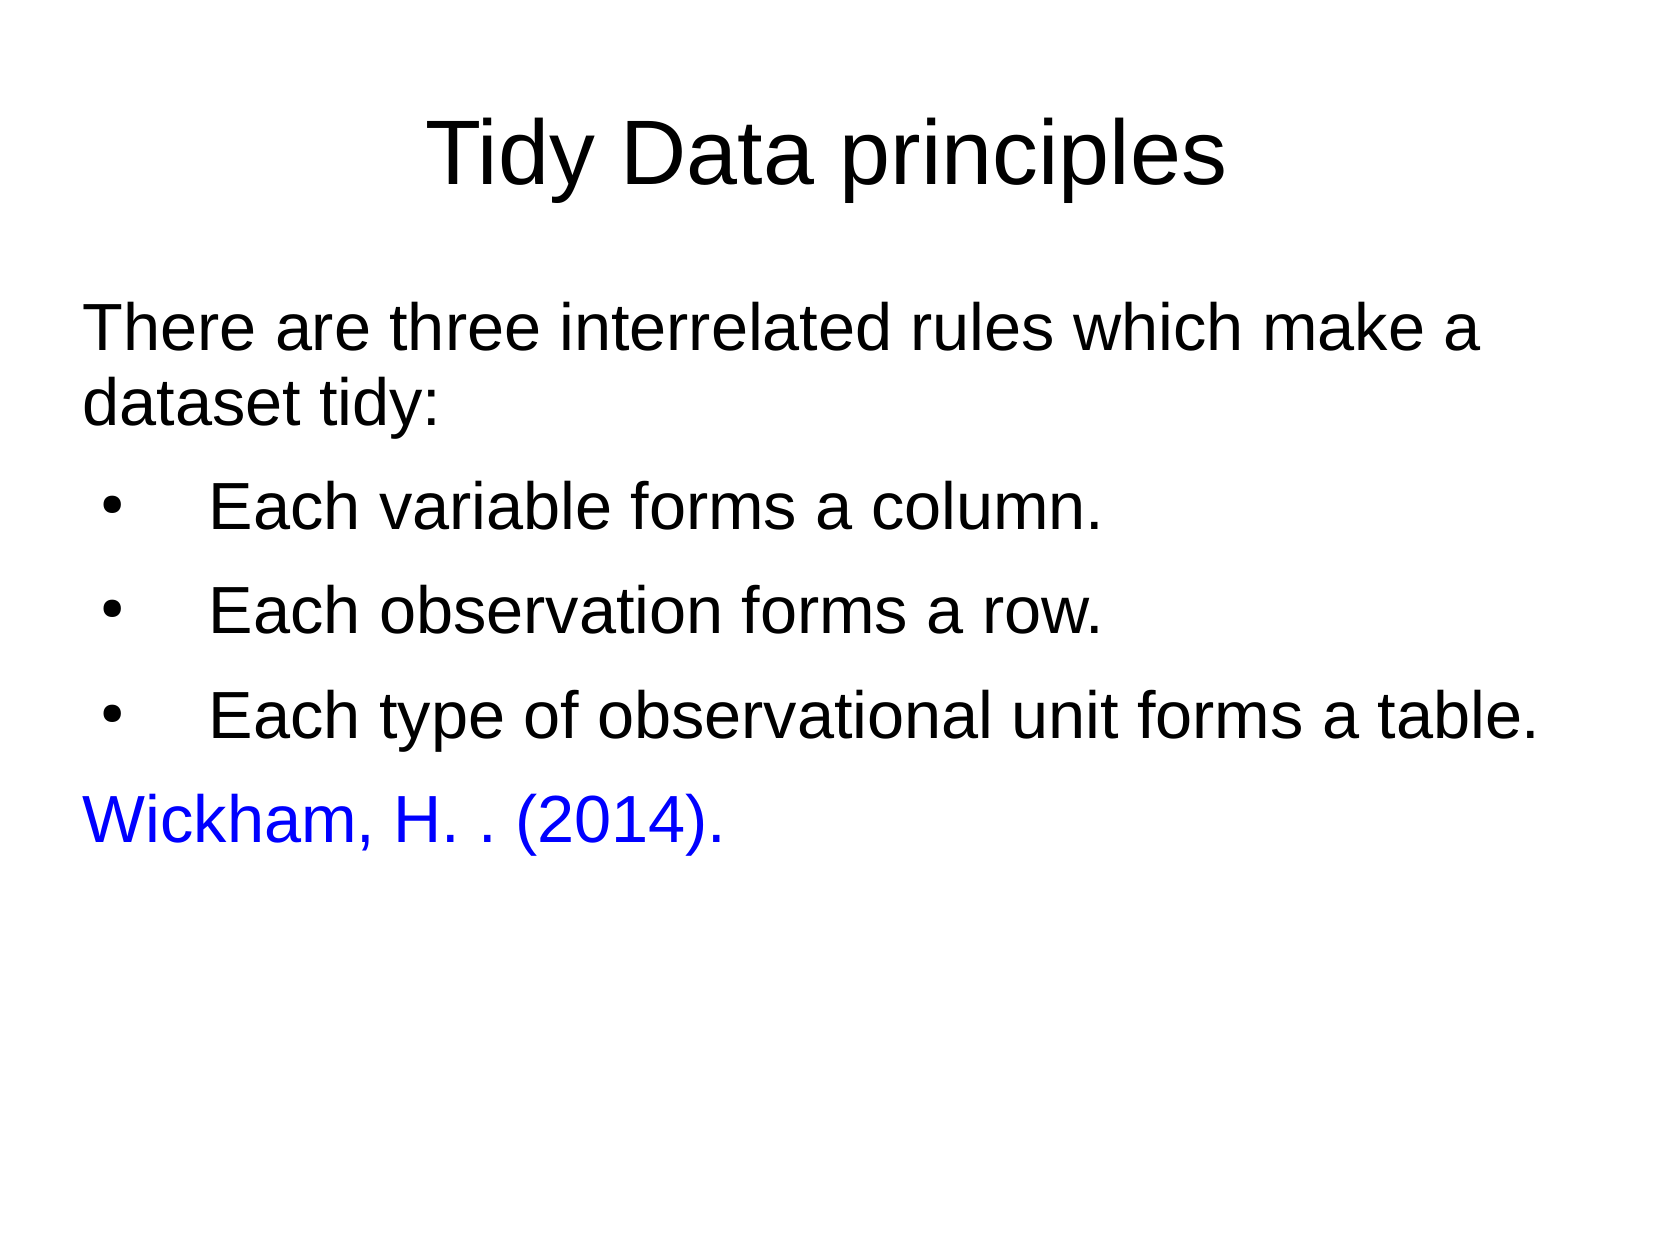

# Tidy Data principles
There are three interrelated rules which make a dataset tidy:
1 Each variable forms a column.
2 Each observation forms a row.
3 Each type of observational unit forms a table.
Wickham, H. . (2014).